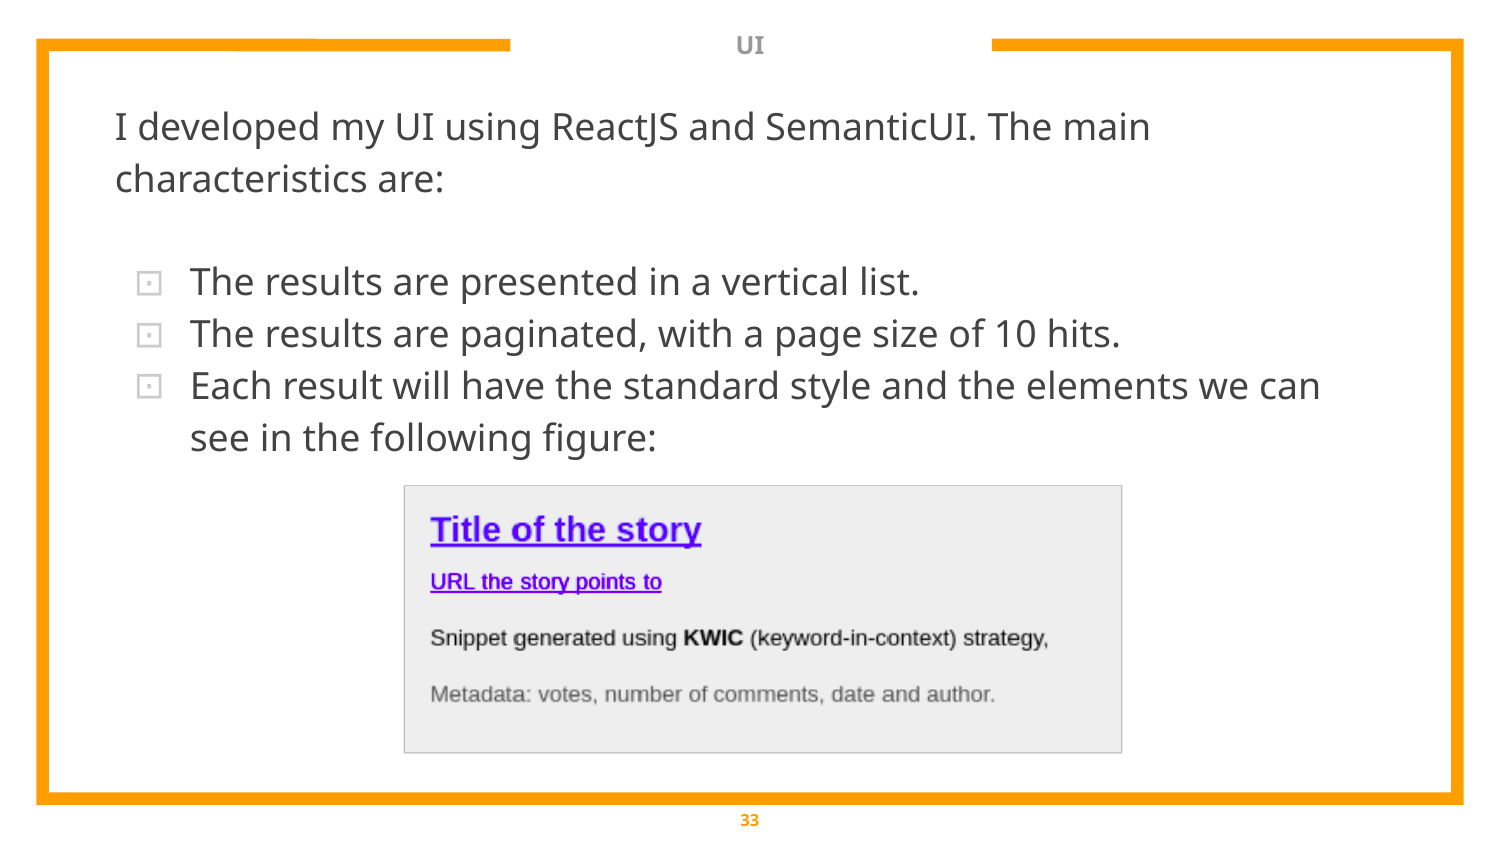

# UI
I developed my UI using ReactJS and SemanticUI. The main characteristics are:
The results are presented in a vertical list.
The results are paginated, with a page size of 10 hits.
Each result will have the standard style and the elements we can see in the following figure: